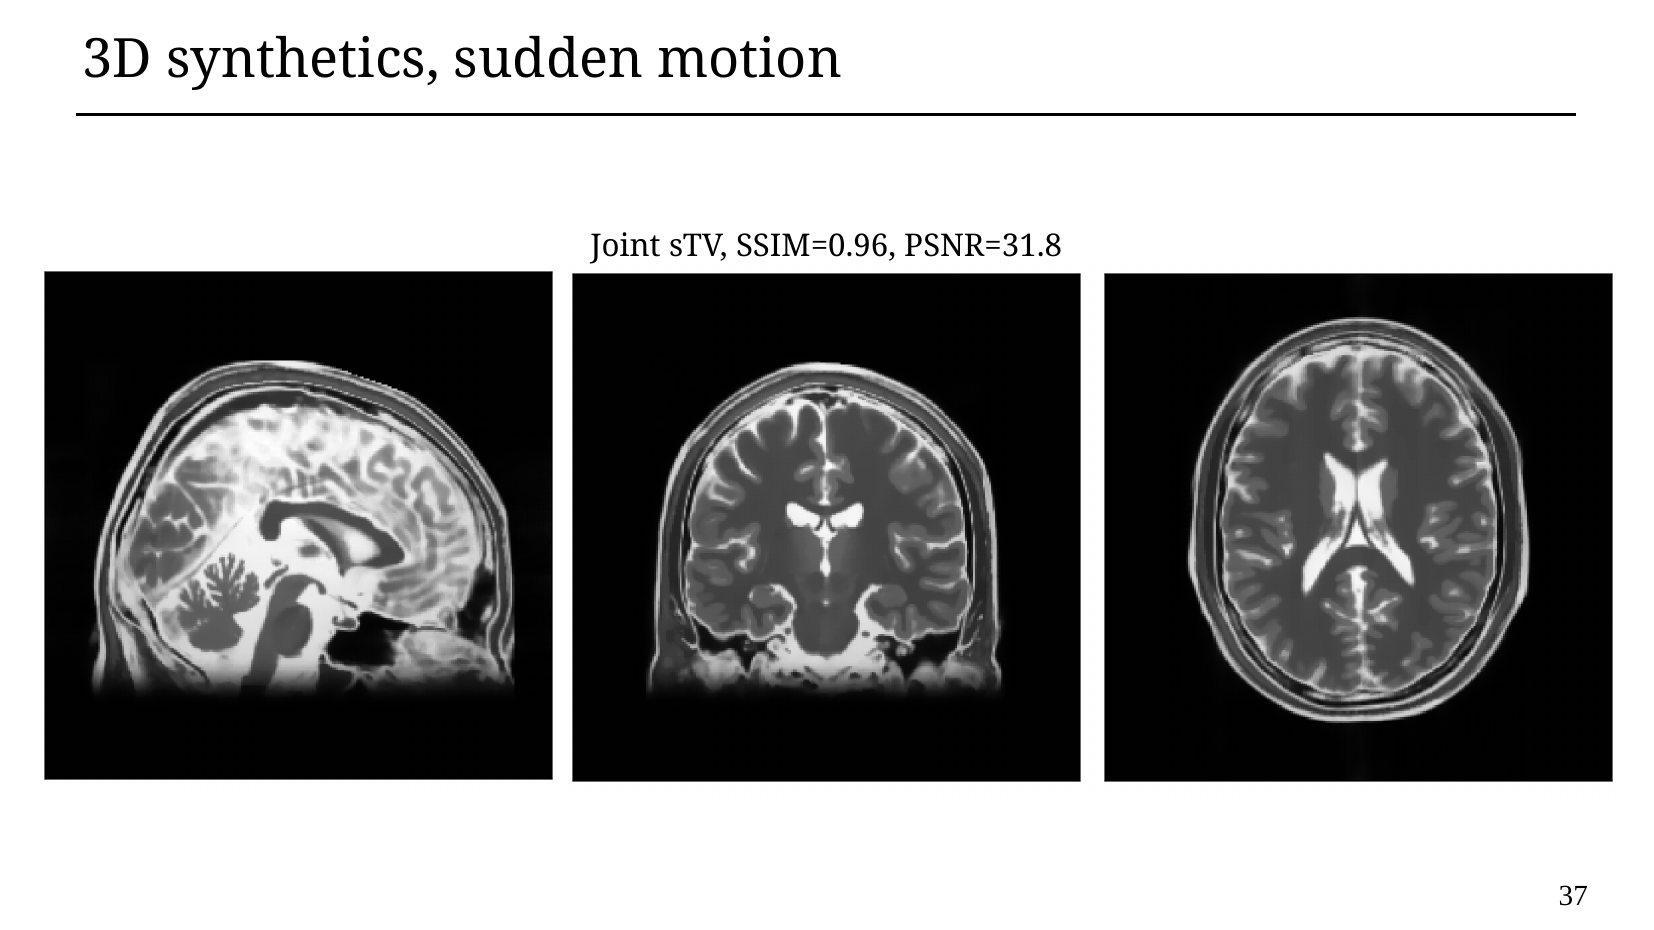

# 3D synthetics, sudden motion
Joint sTV, SSIM=0.96, PSNR=31.8